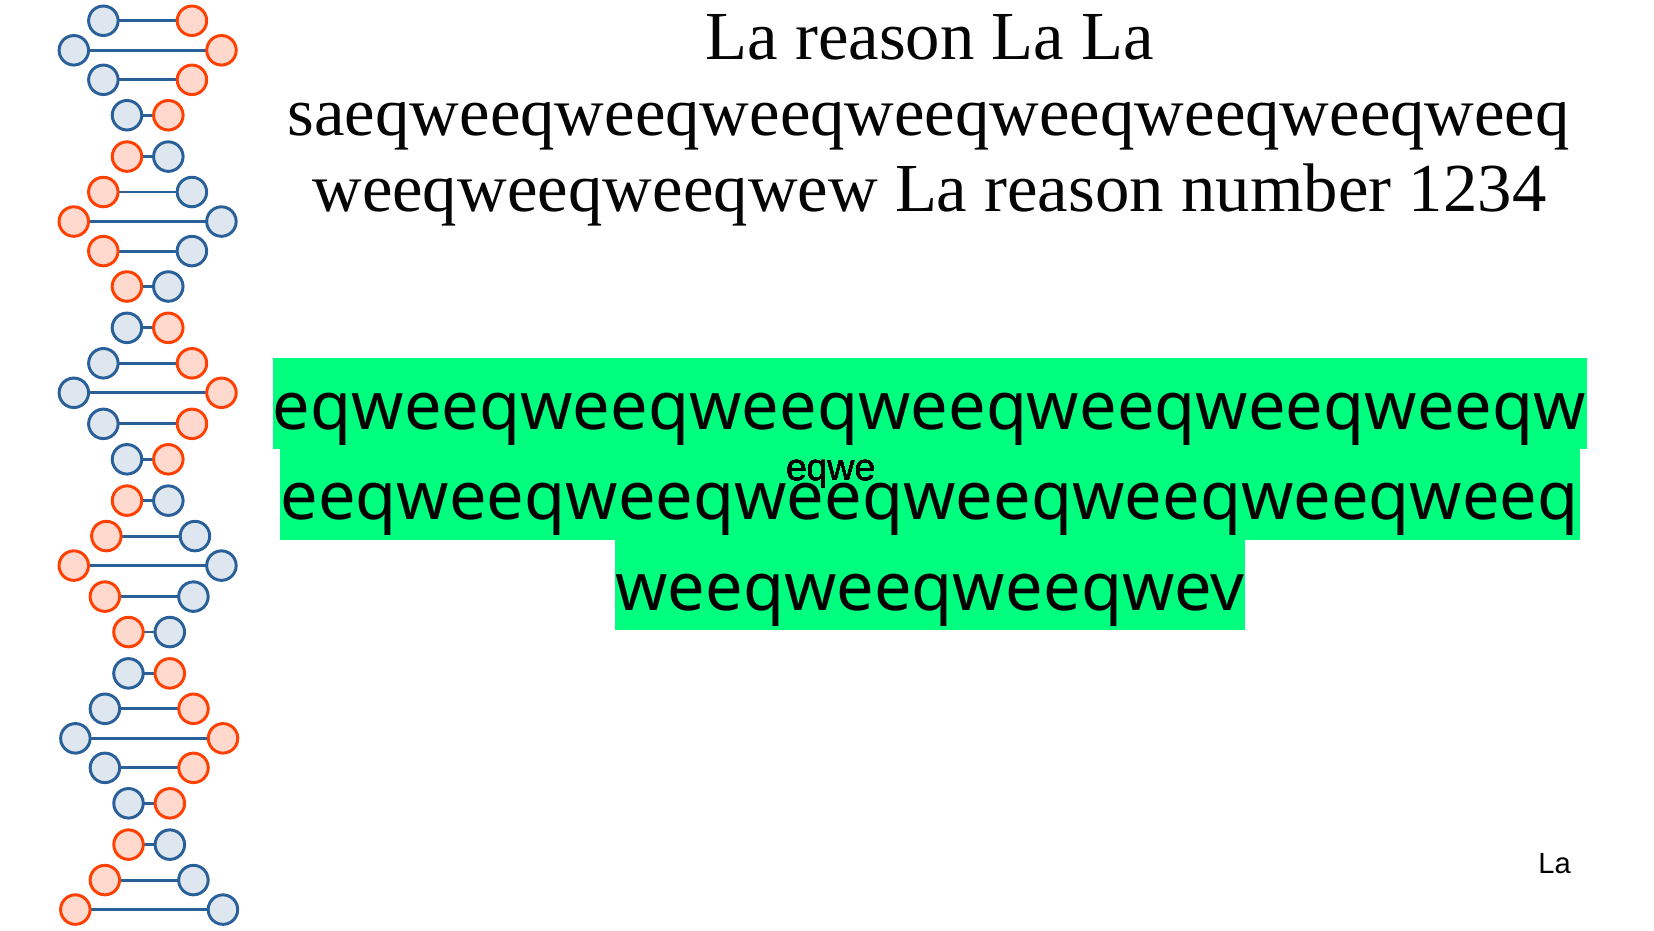

# La reason La La saeqweeqweeqweeqweeqweeqweeqweeqweeqweeqweeqweeqwew La reason number 1234
eqweeqweeqweeqweeqweeqweeqweeqweeqweeqweeqweeqweeqweeqweeqweeqweeqweeqweeqwev
eqwe
eqwe
eqwe
eqwe
eqwe
eqwe
eqwe
eqwe
eqwe
eqwe
eqwe
eqwe
13